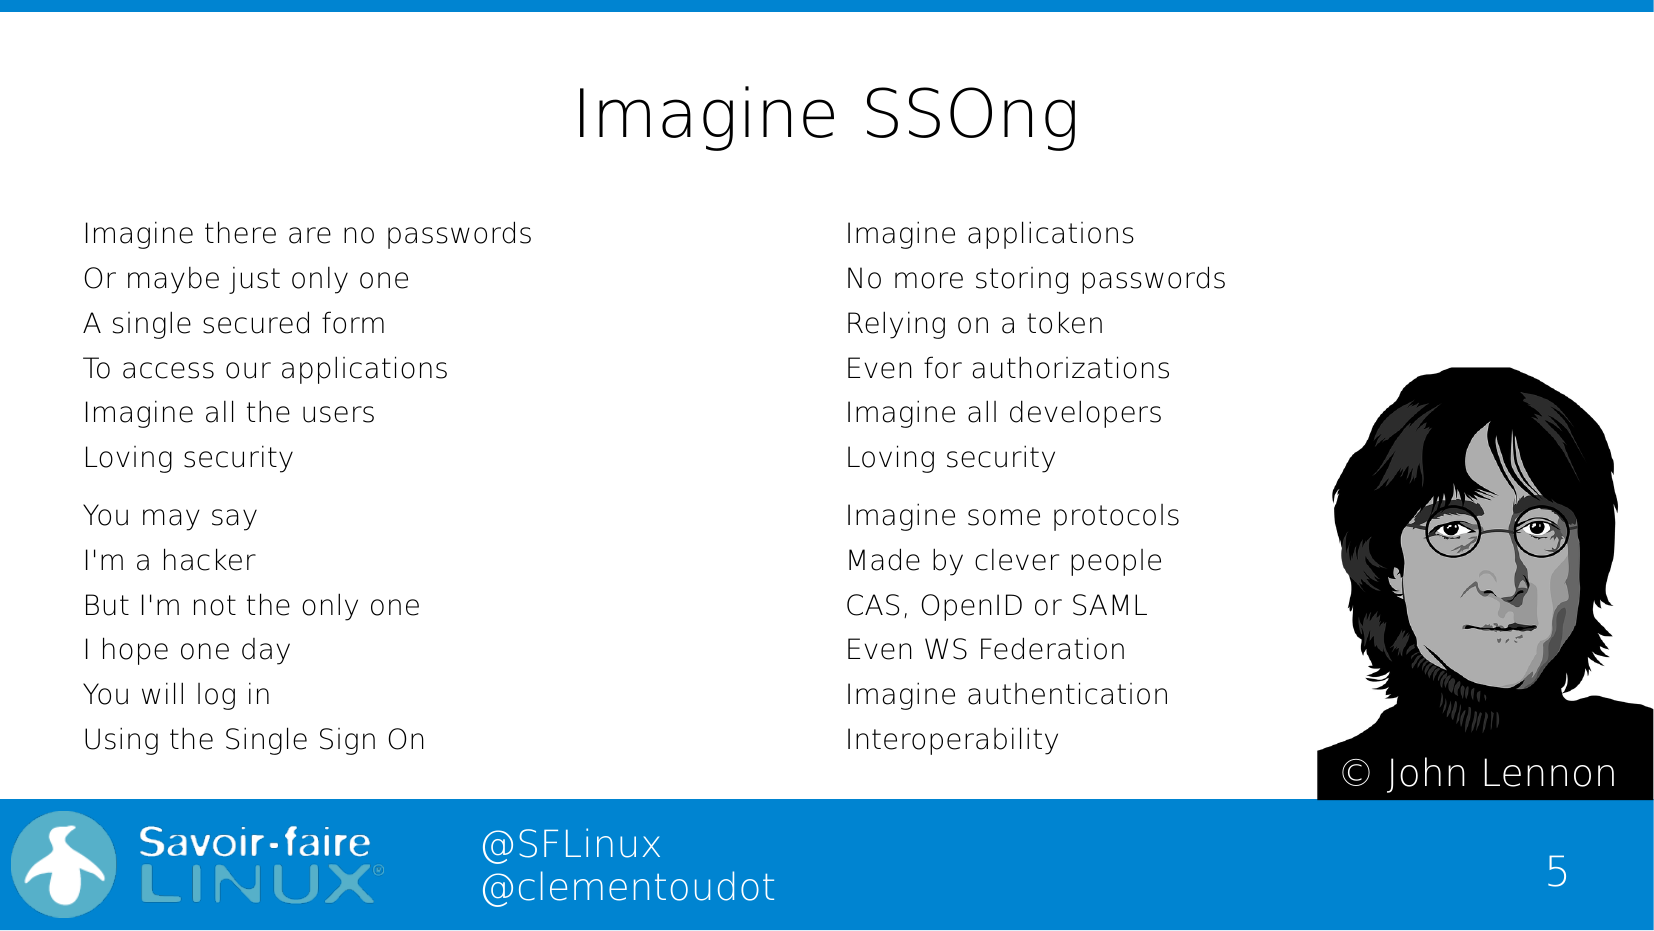

# Imagine SSOng
Imagine there are no passwords
Or maybe just only one
A single secured form
To access our applications
Imagine all the users
Loving security
Imagine applications
No more storing passwords
Relying on a token
Even for authorizations
Imagine all developers
Loving security
You may say
I'm a hacker
But I'm not the only one
I hope one day
You will log in
Using the Single Sign On
Imagine some protocols
Made by clever people
CAS, OpenID or SAML
Even WS Federation
Imagine authentication
Interoperability
© John Lennon
5